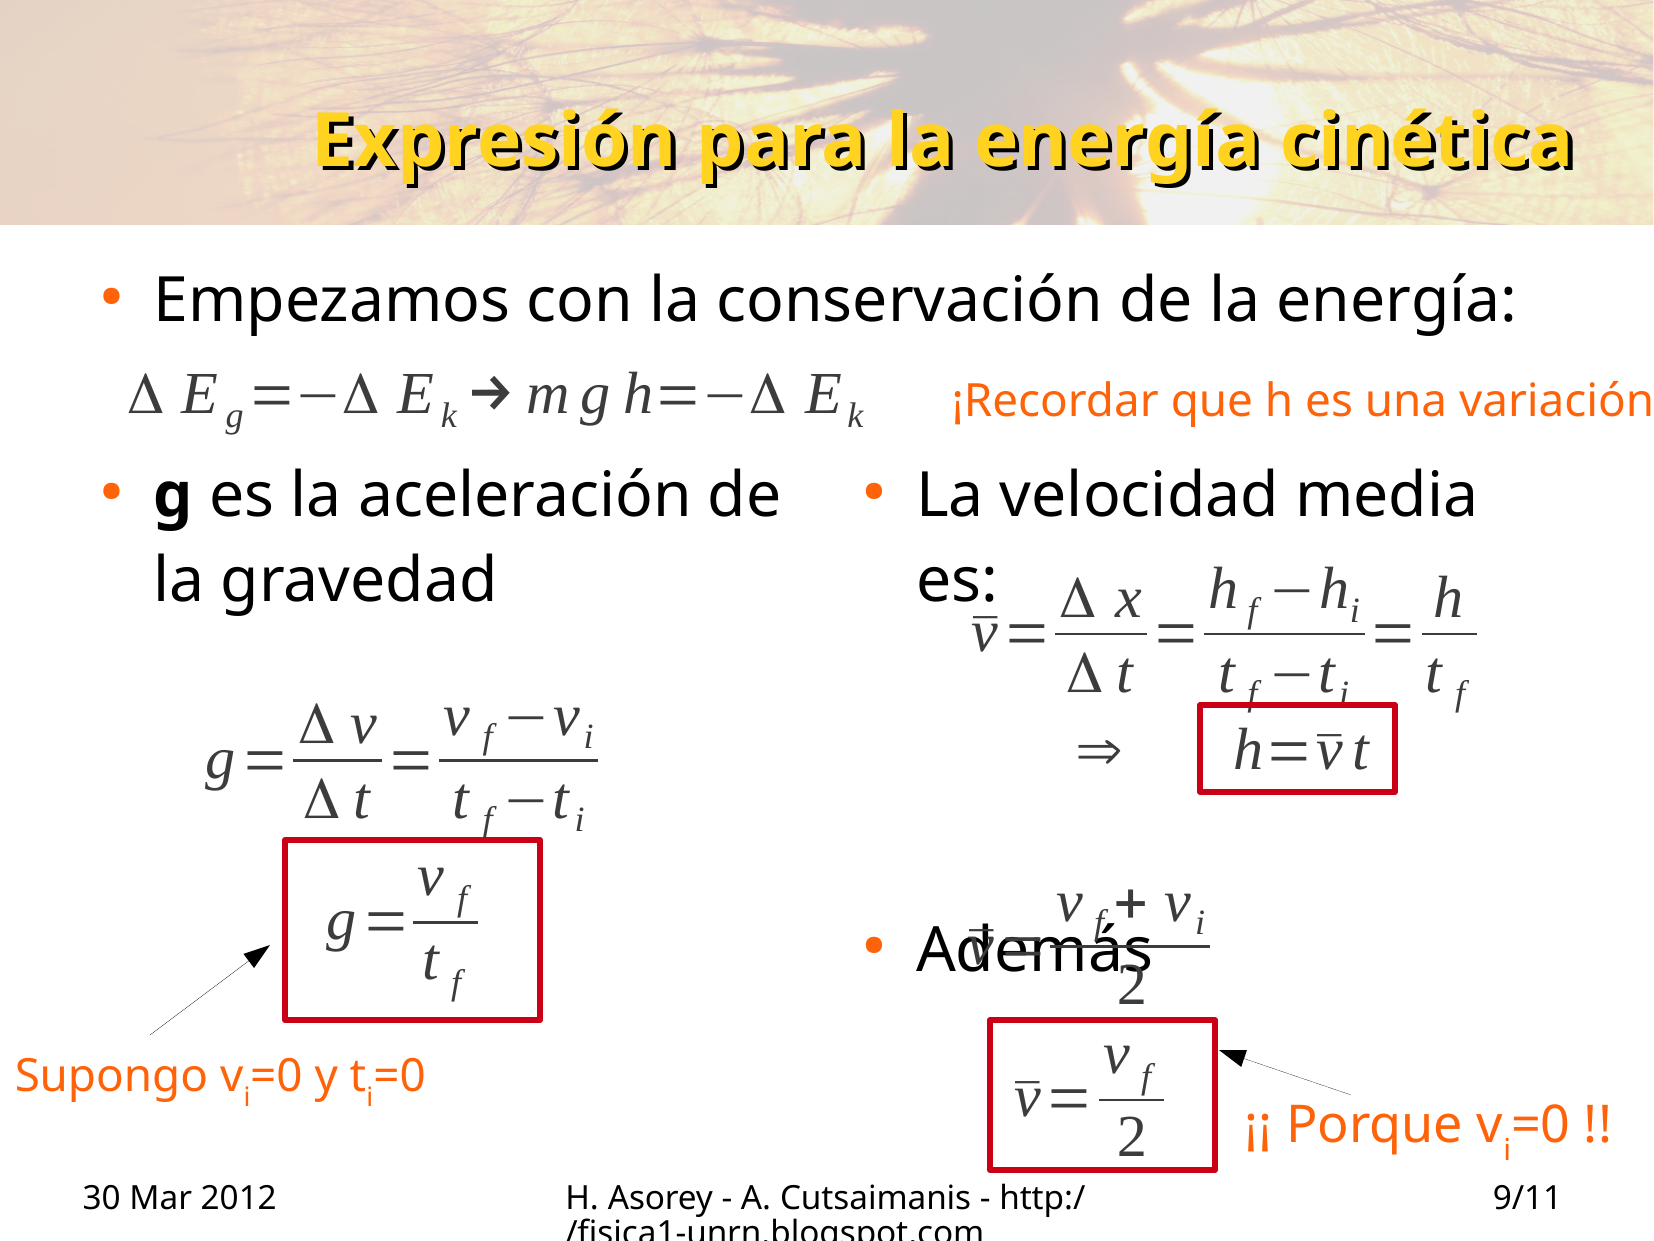

# Expresión para la energía cinética
Empezamos con la conservación de la energía:
¡Recordar que h es una variación!
g es la aceleración de la gravedad
La velocidad media es:
Además
Supongo vi=0 y ti=0
¡¡ Porque vi=0 !!
30 Mar 2012
H. Asorey - A. Cutsaimanis - http://fisica1-unrn.blogspot.com
9